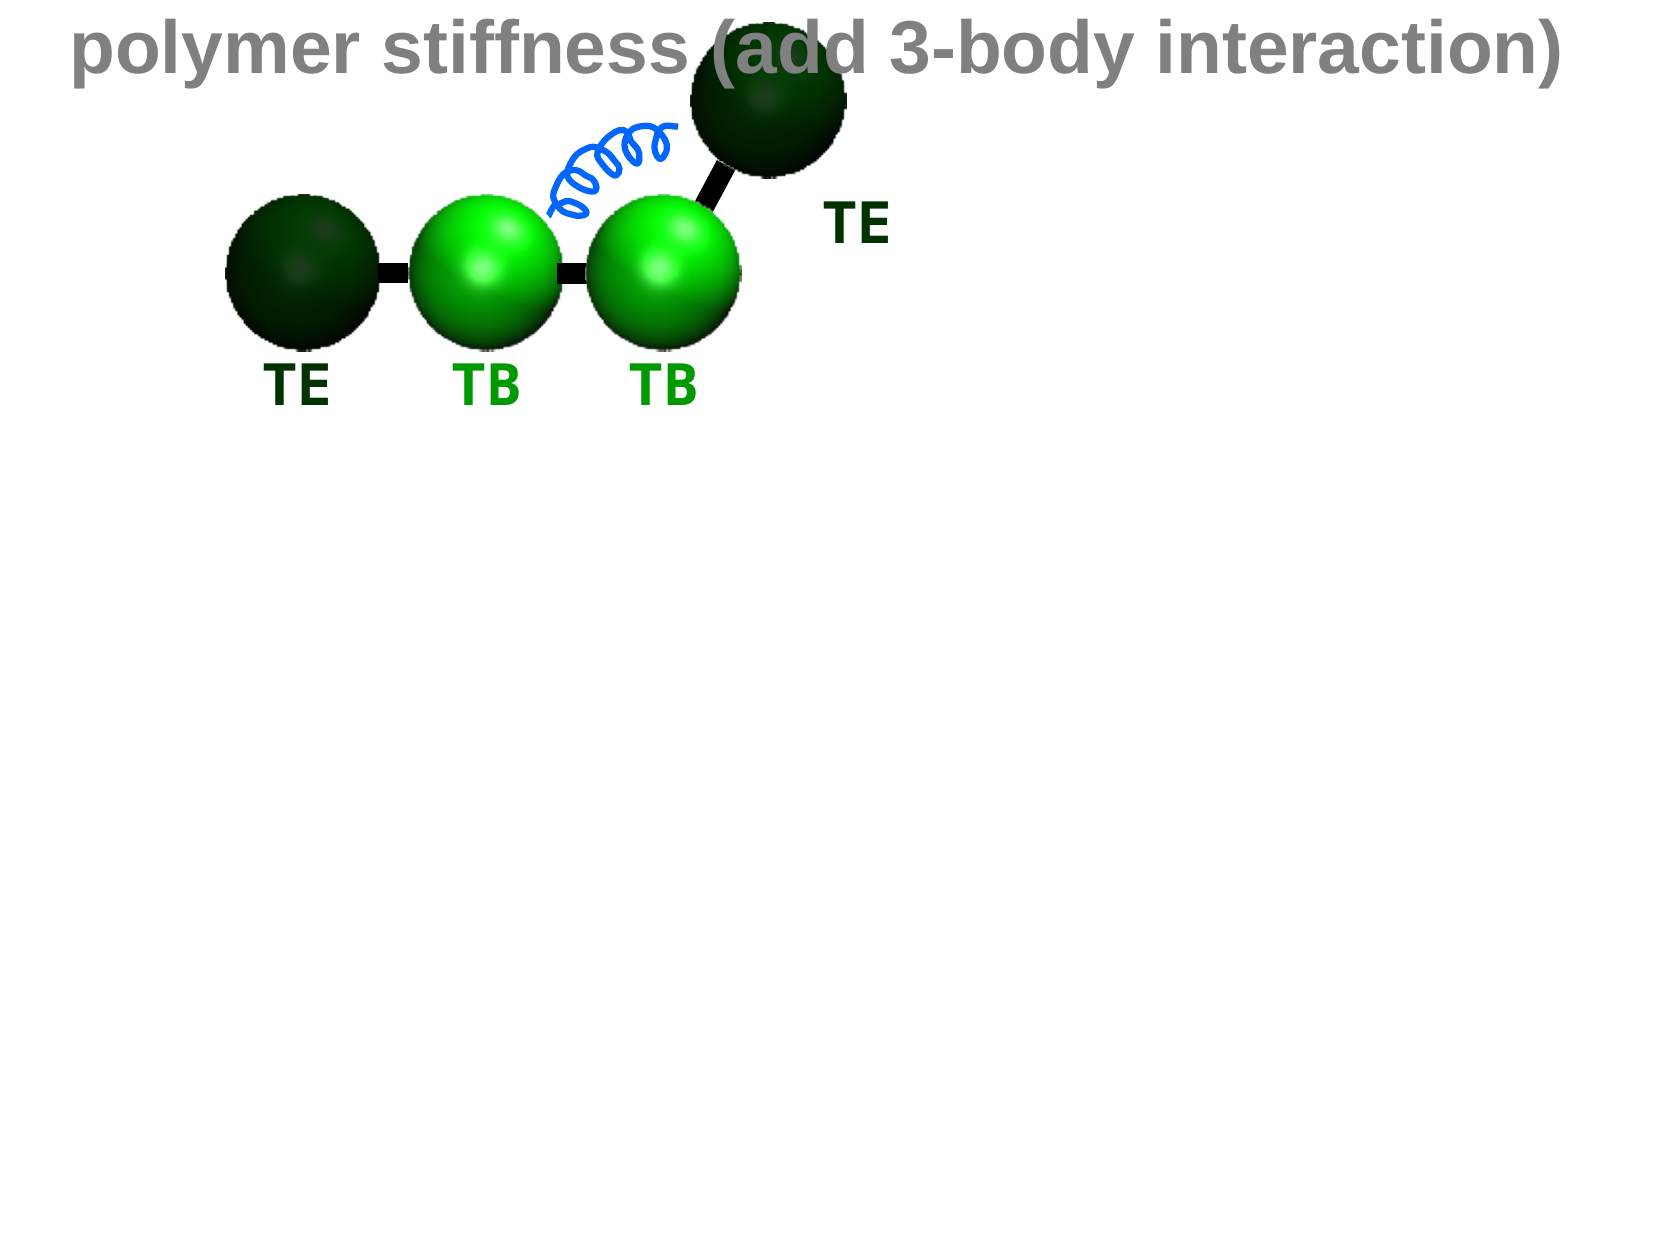

polymer stiffness (add 3-body interaction)
TE
TE
TB
TB